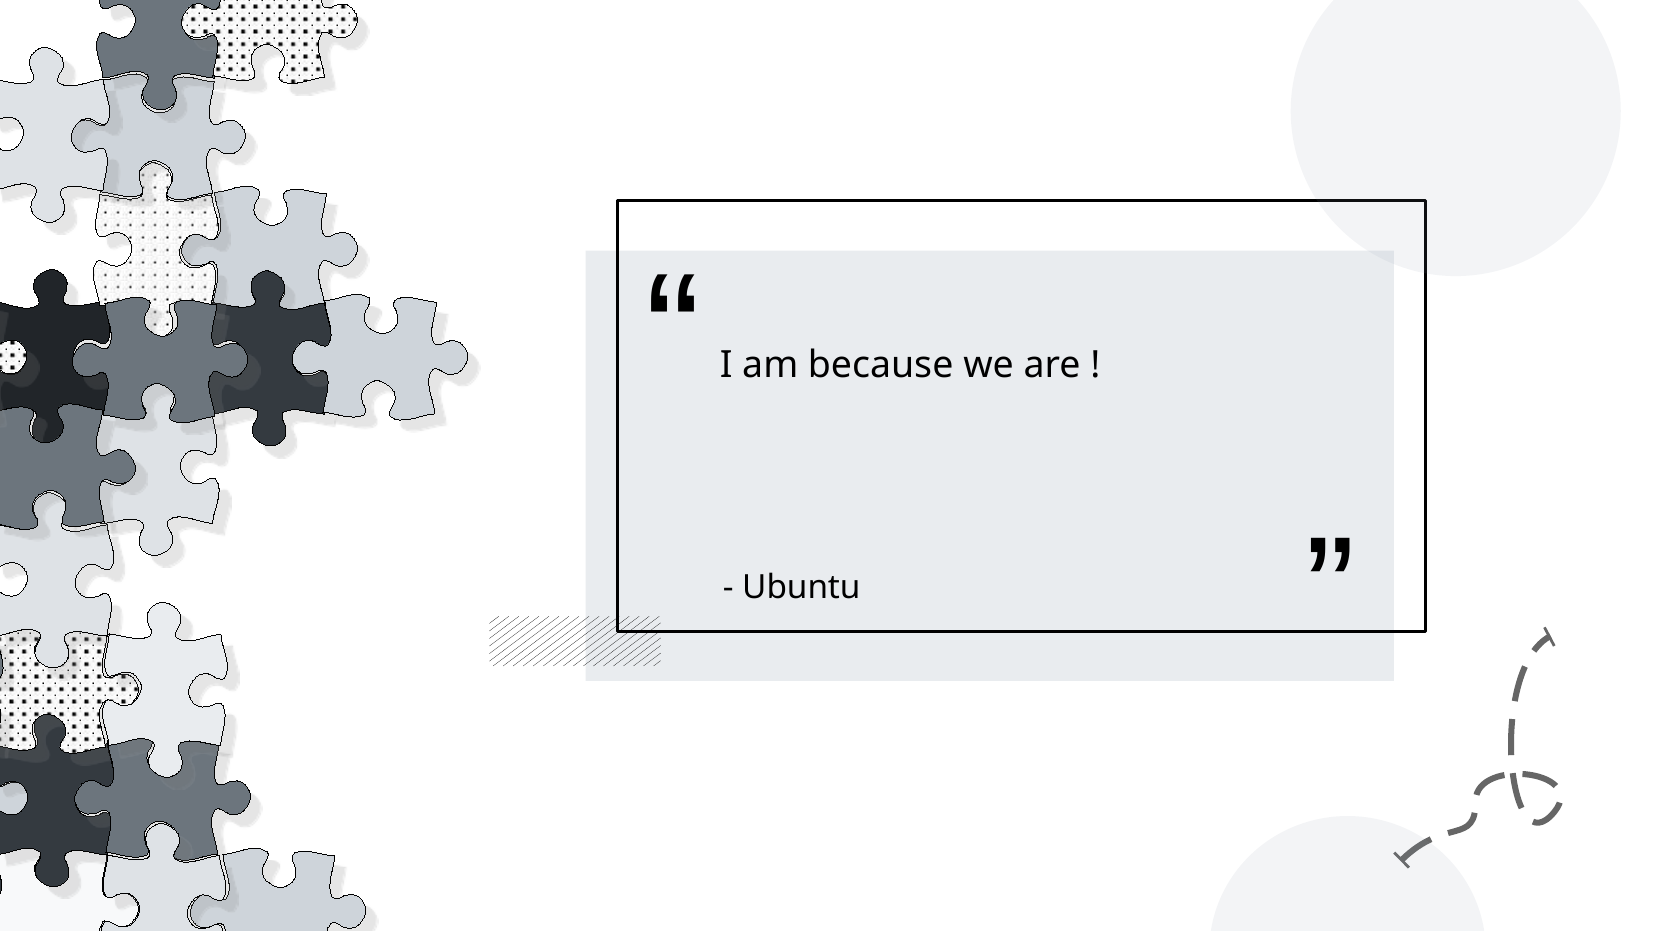

I am because we are !
- Ubuntu